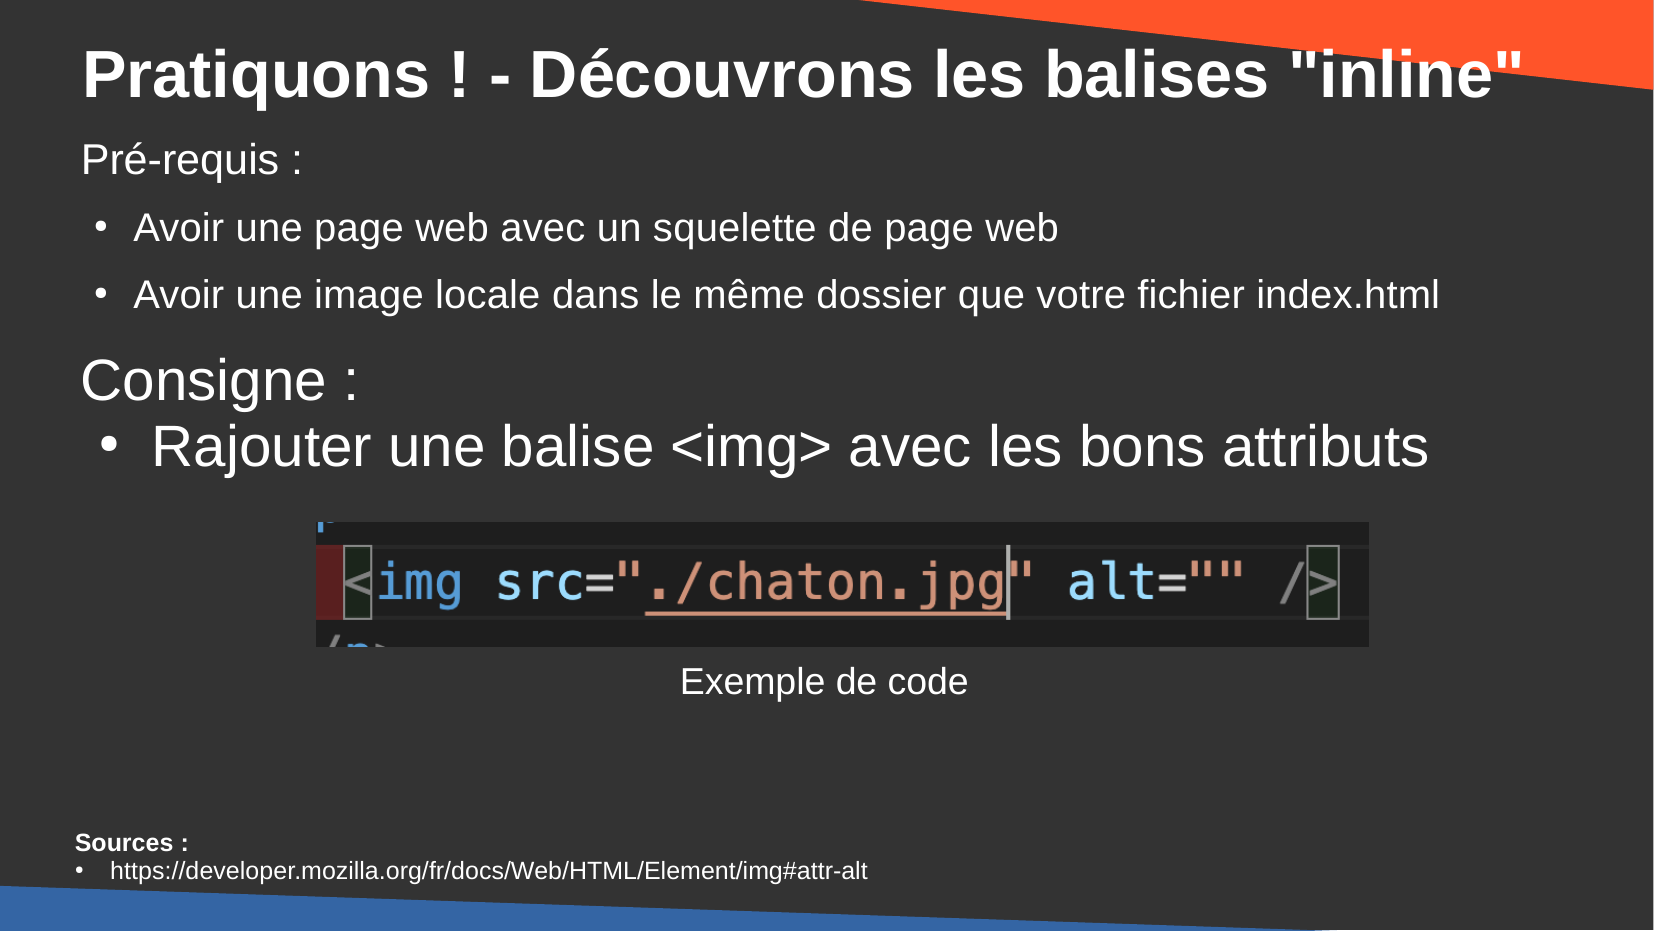

# Pratiquons ! - Découvrons les balises "inline"
Pré-requis :
Avoir une page web avec un squelette de page web
Avoir une image locale dans le même dossier que votre fichier index.html
Consigne :
Rajouter une balise <img> avec les bons attributs
Exemple de code
Sources :
https://developer.mozilla.org/fr/docs/Web/HTML/Element/img#attr-alt